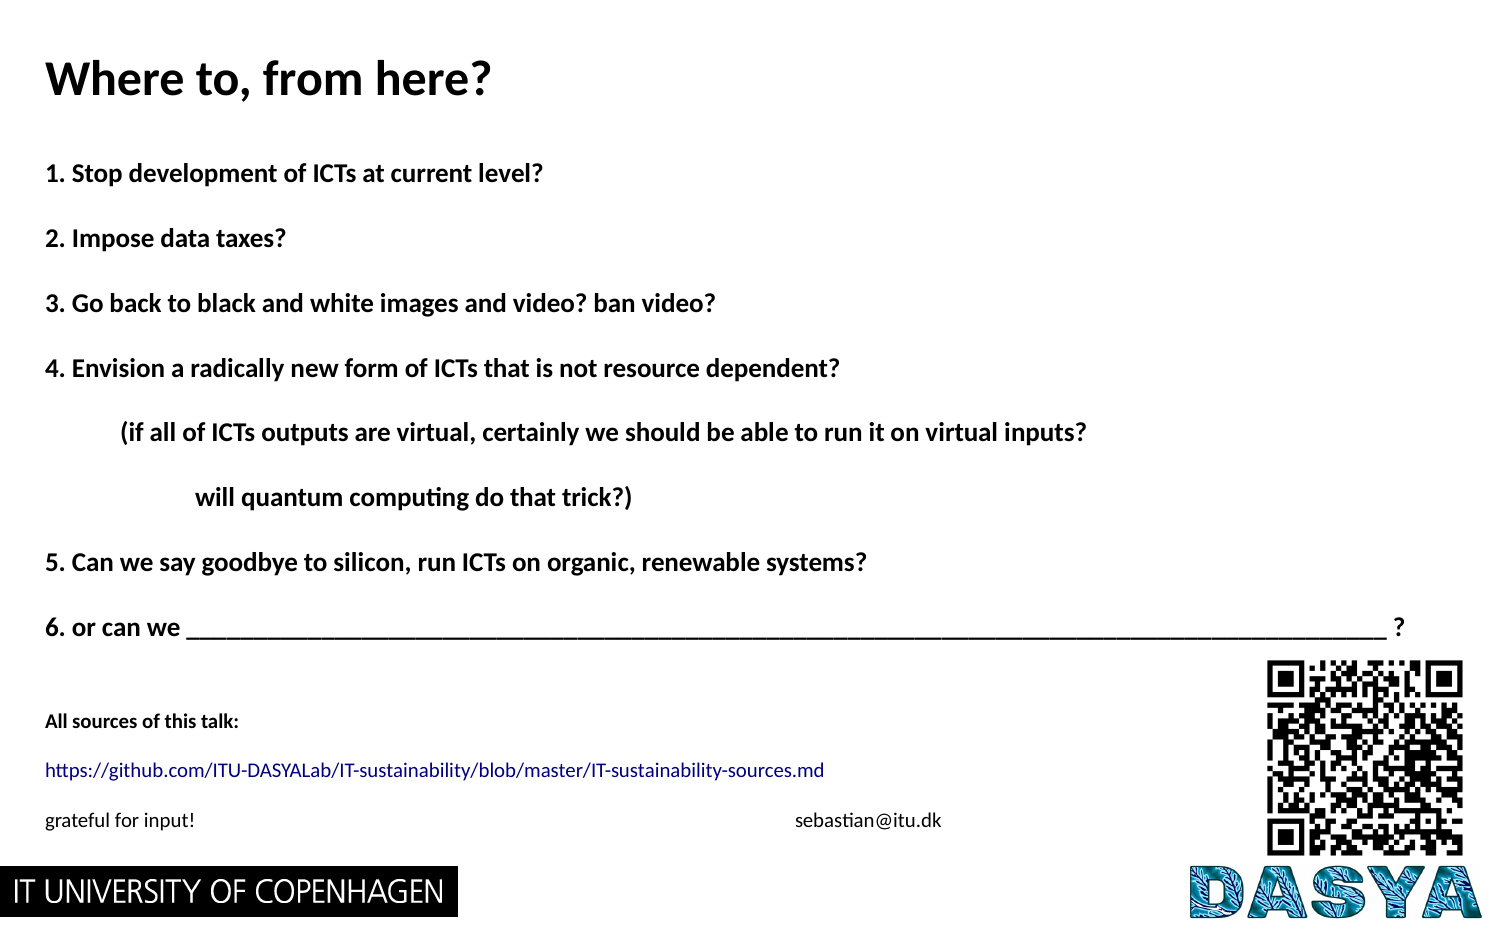

# Where to, from here?
1. Stop development of ICTs at current level?
2. Impose data taxes?
3. Go back to black and white images and video? ban video?
4. Envision a radically new form of ICTs that is not resource dependent?
	(if all of ICTs outputs are virtual, certainly we should be able to run it on virtual inputs?
		will quantum computing do that trick?)
5. Can we say goodbye to silicon, run ICTs on organic, renewable systems?
6. or can we _________________________________________________________________________________________ ?
All sources of this talk:
https://github.com/ITU-DASYALab/IT-sustainability/blob/master/IT-sustainability-sources.md
grateful for input! 								sebastian@itu.dk